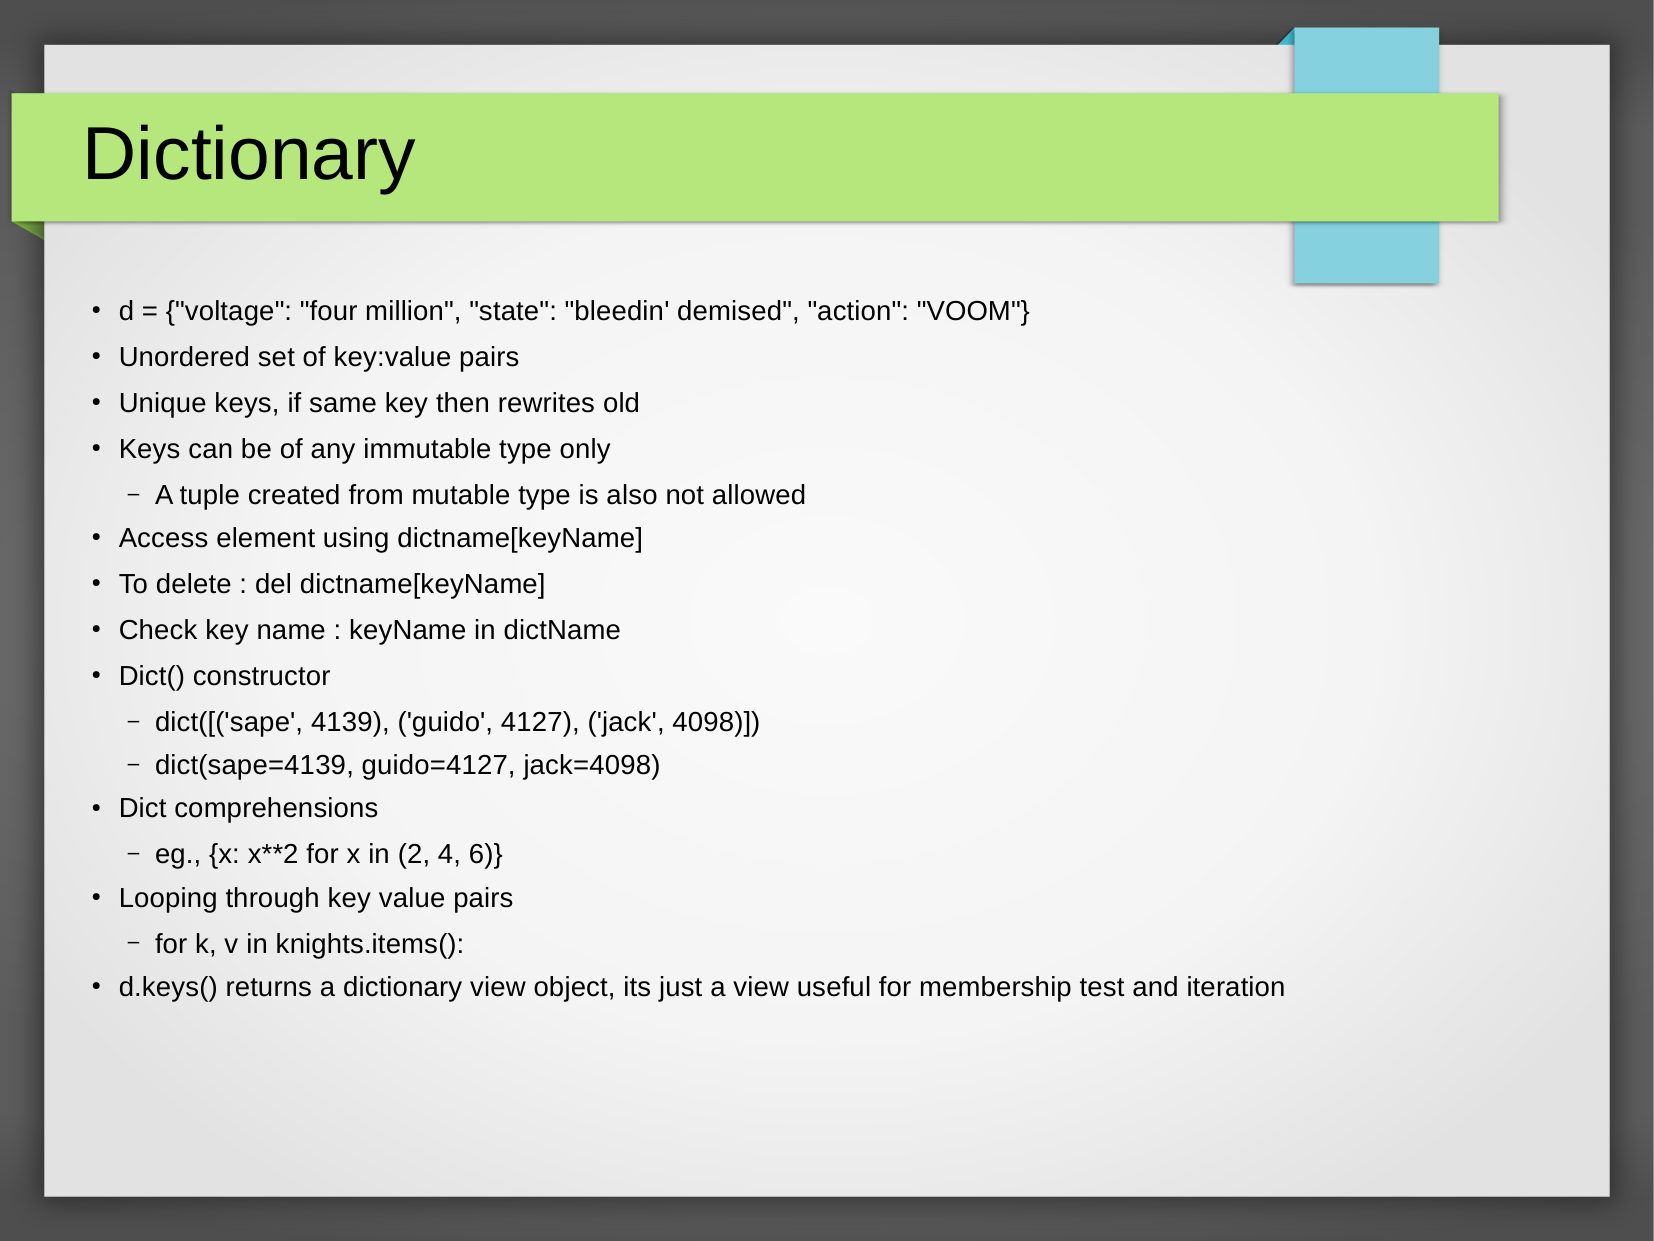

# Dictionary
d = {"voltage": "four million", "state": "bleedin' demised", "action": "VOOM"}
Unordered set of key:value pairs
Unique keys, if same key then rewrites old
Keys can be of any immutable type only
A tuple created from mutable type is also not allowed
Access element using dictname[keyName]
To delete : del dictname[keyName]
Check key name : keyName in dictName
Dict() constructor
dict([('sape', 4139), ('guido', 4127), ('jack', 4098)])
dict(sape=4139, guido=4127, jack=4098)
Dict comprehensions
eg., {x: x**2 for x in (2, 4, 6)}
Looping through key value pairs
for k, v in knights.items():
d.keys() returns a dictionary view object, its just a view useful for membership test and iteration